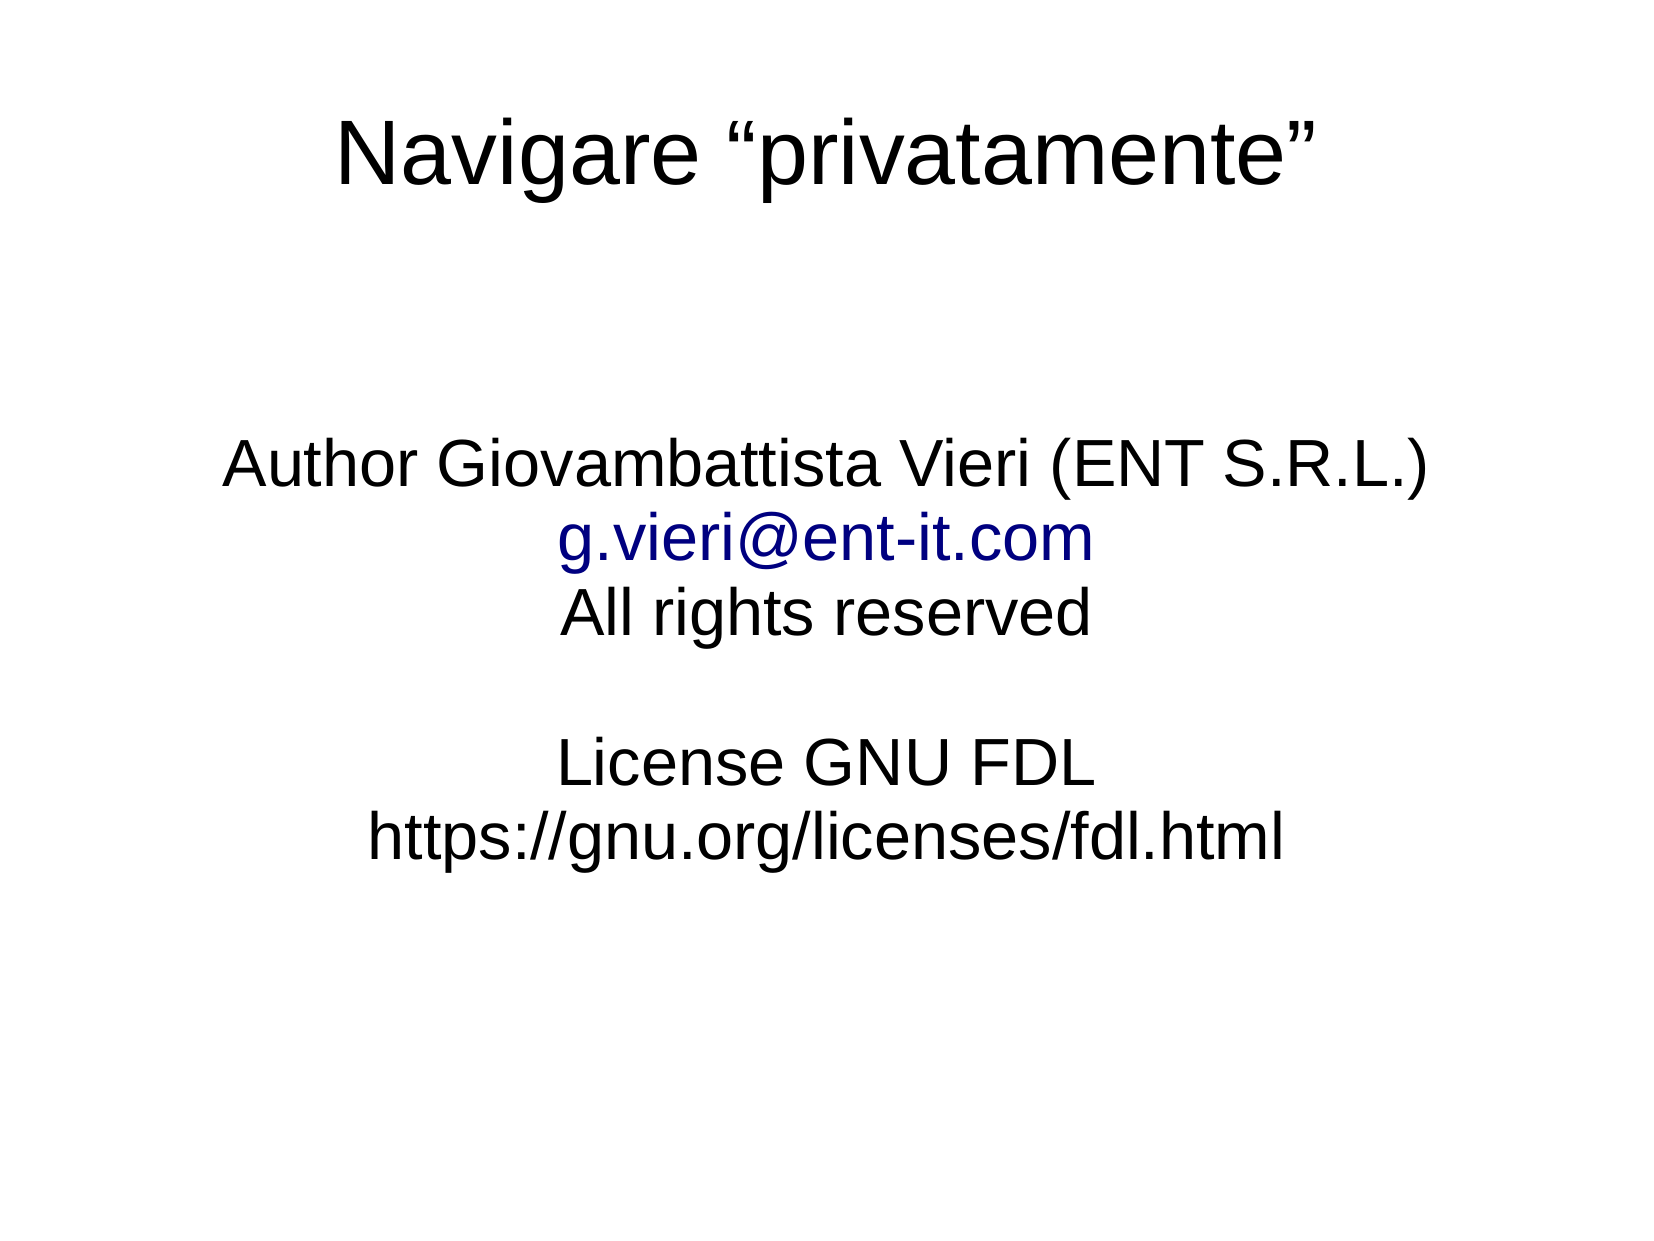

# Navigare “privatamente”
Author Giovambattista Vieri (ENT S.R.L.)
g.vieri@ent-it.com
All rights reserved
License GNU FDL
https://gnu.org/licenses/fdl.html